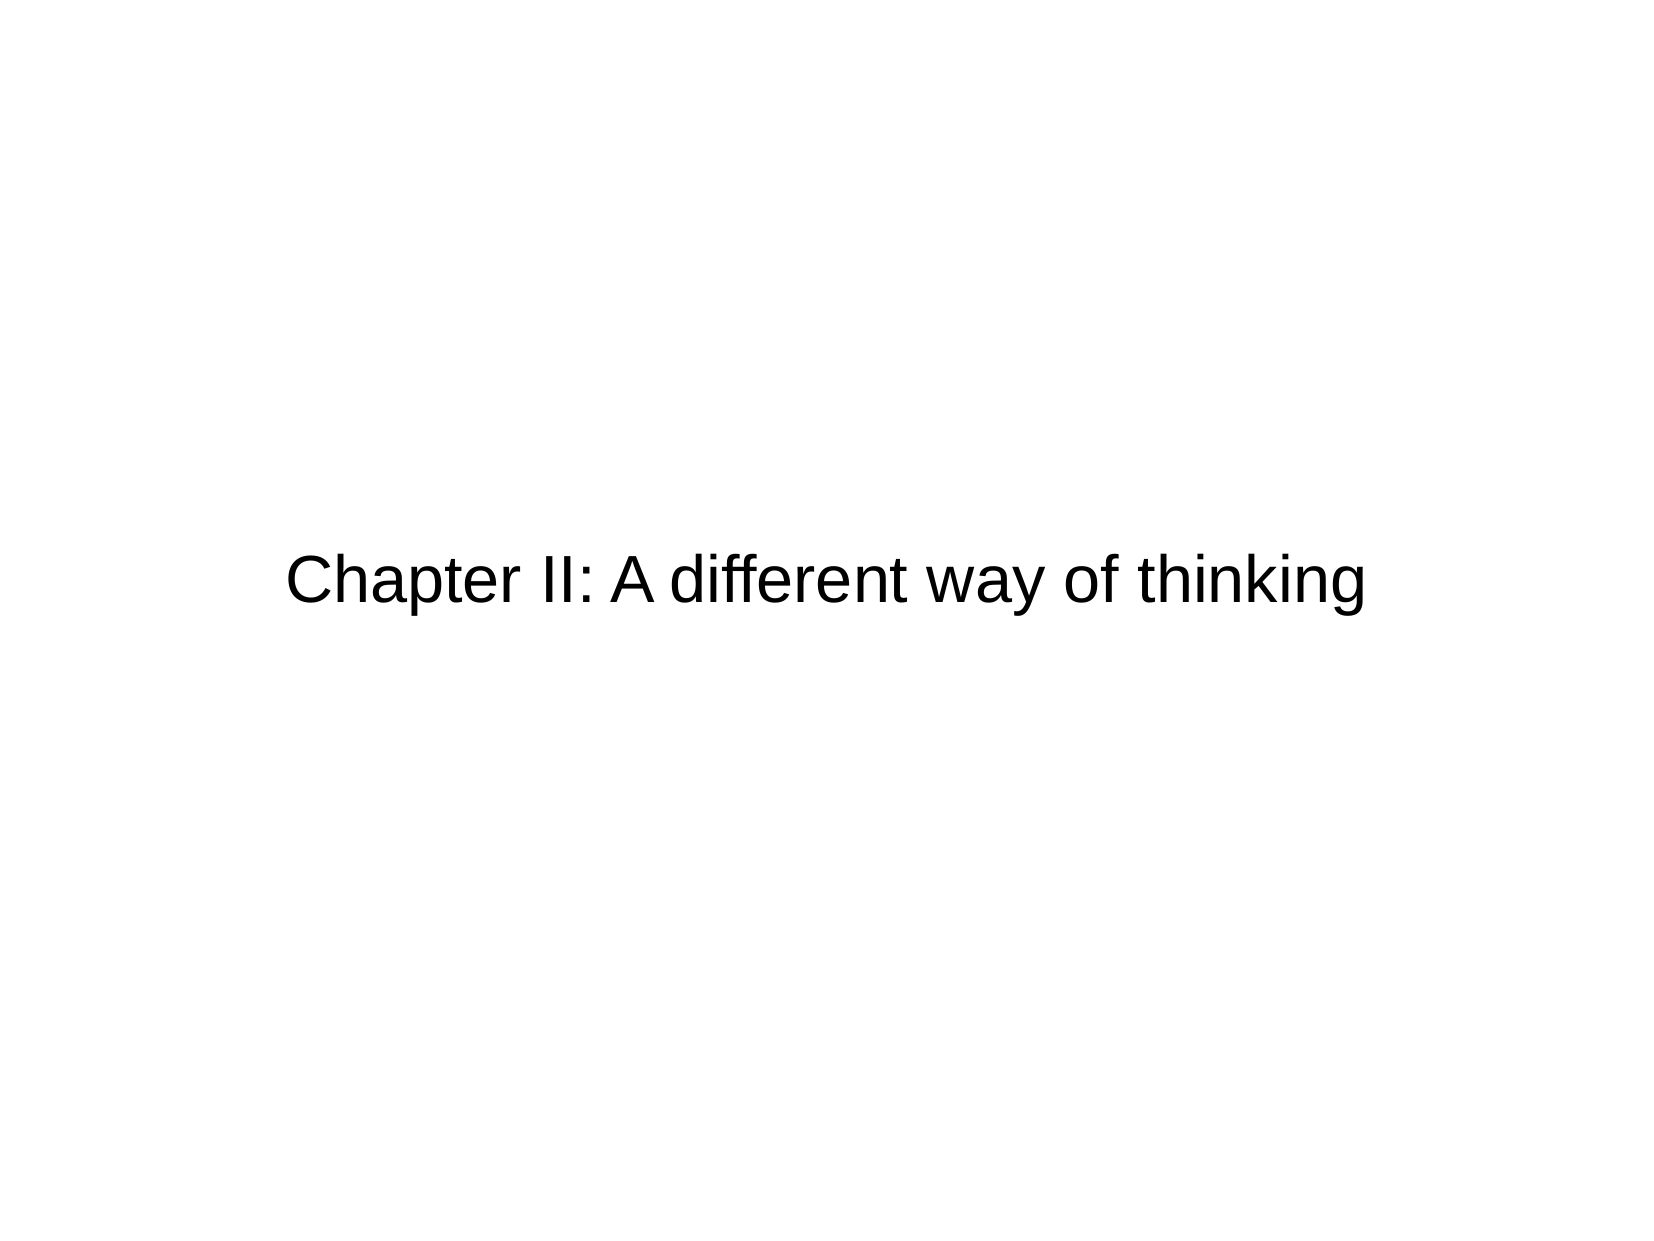

# Chapter II: A different way of thinking